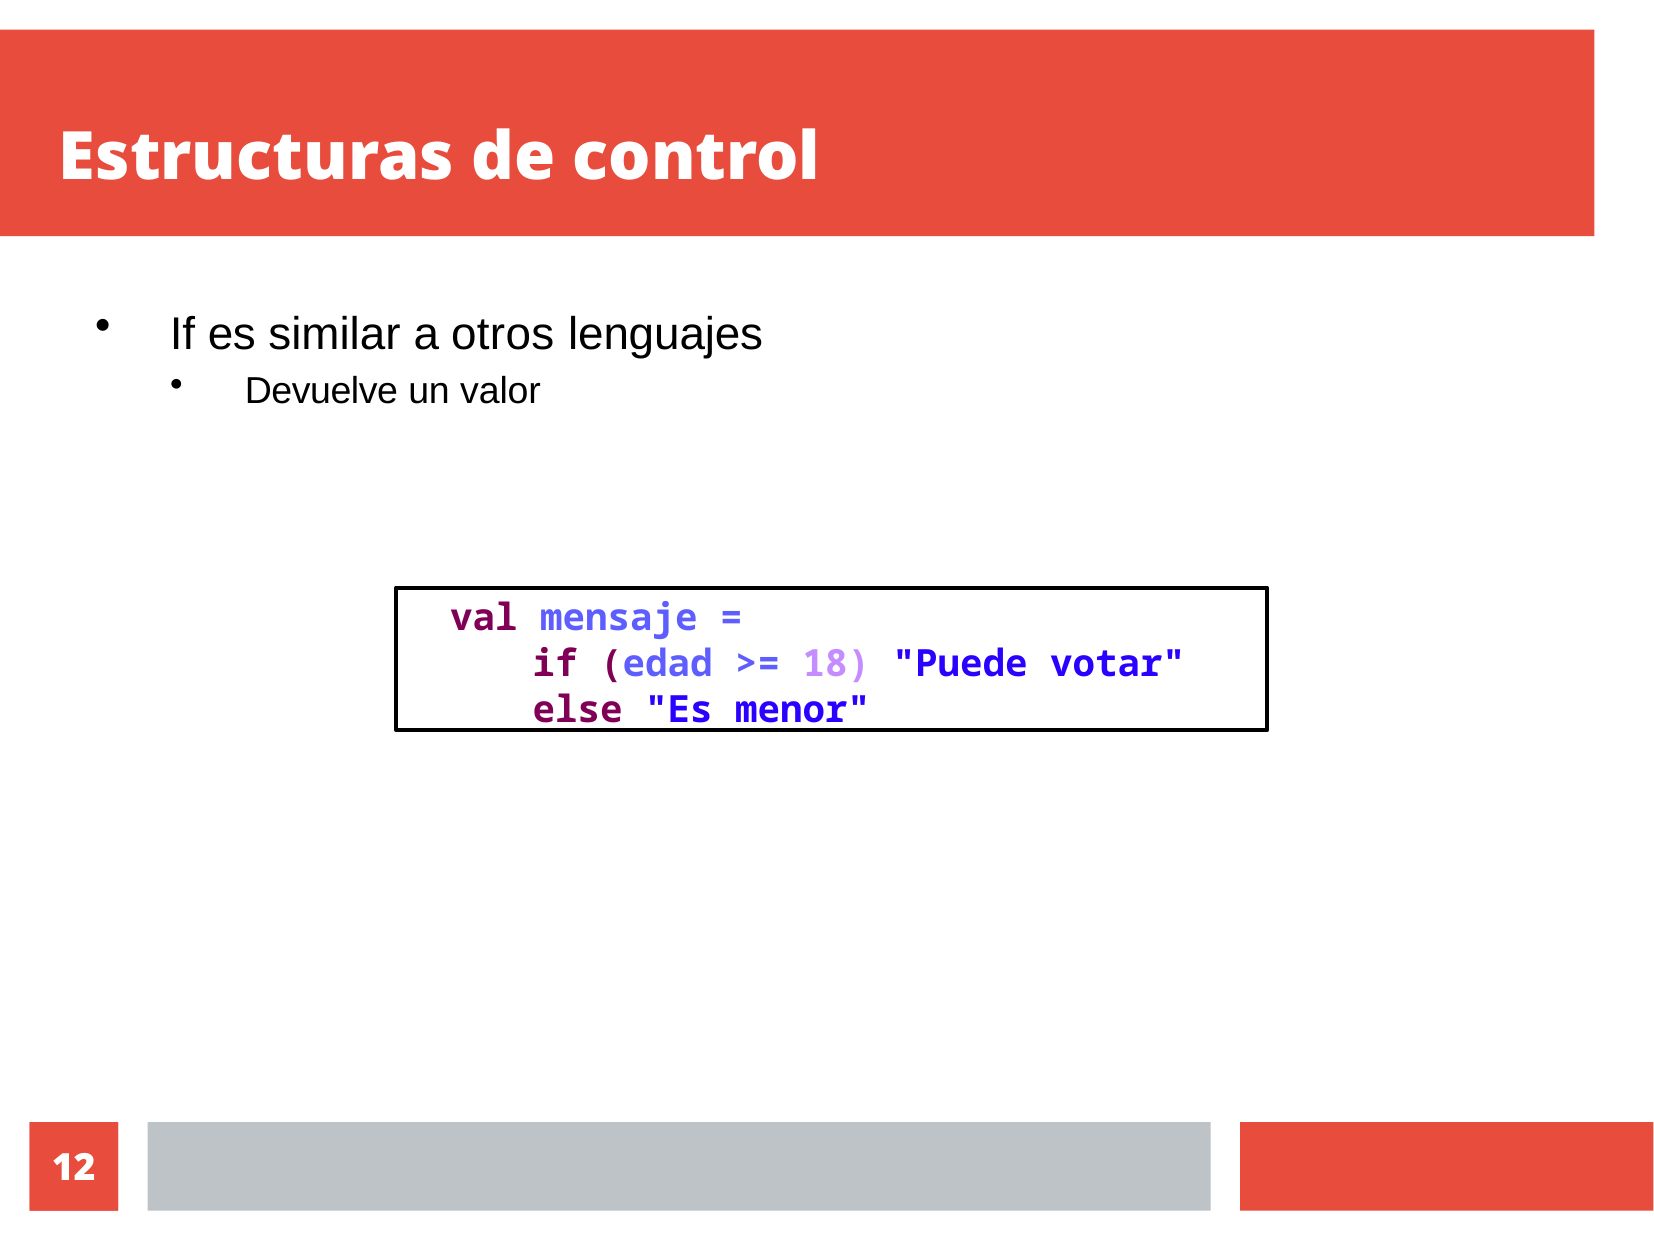

# Estructuras de control
If es similar a otros lenguajes
Devuelve un valor
val mensaje =
if (edad >= 18) "Puede votar" else "Es menor"
12